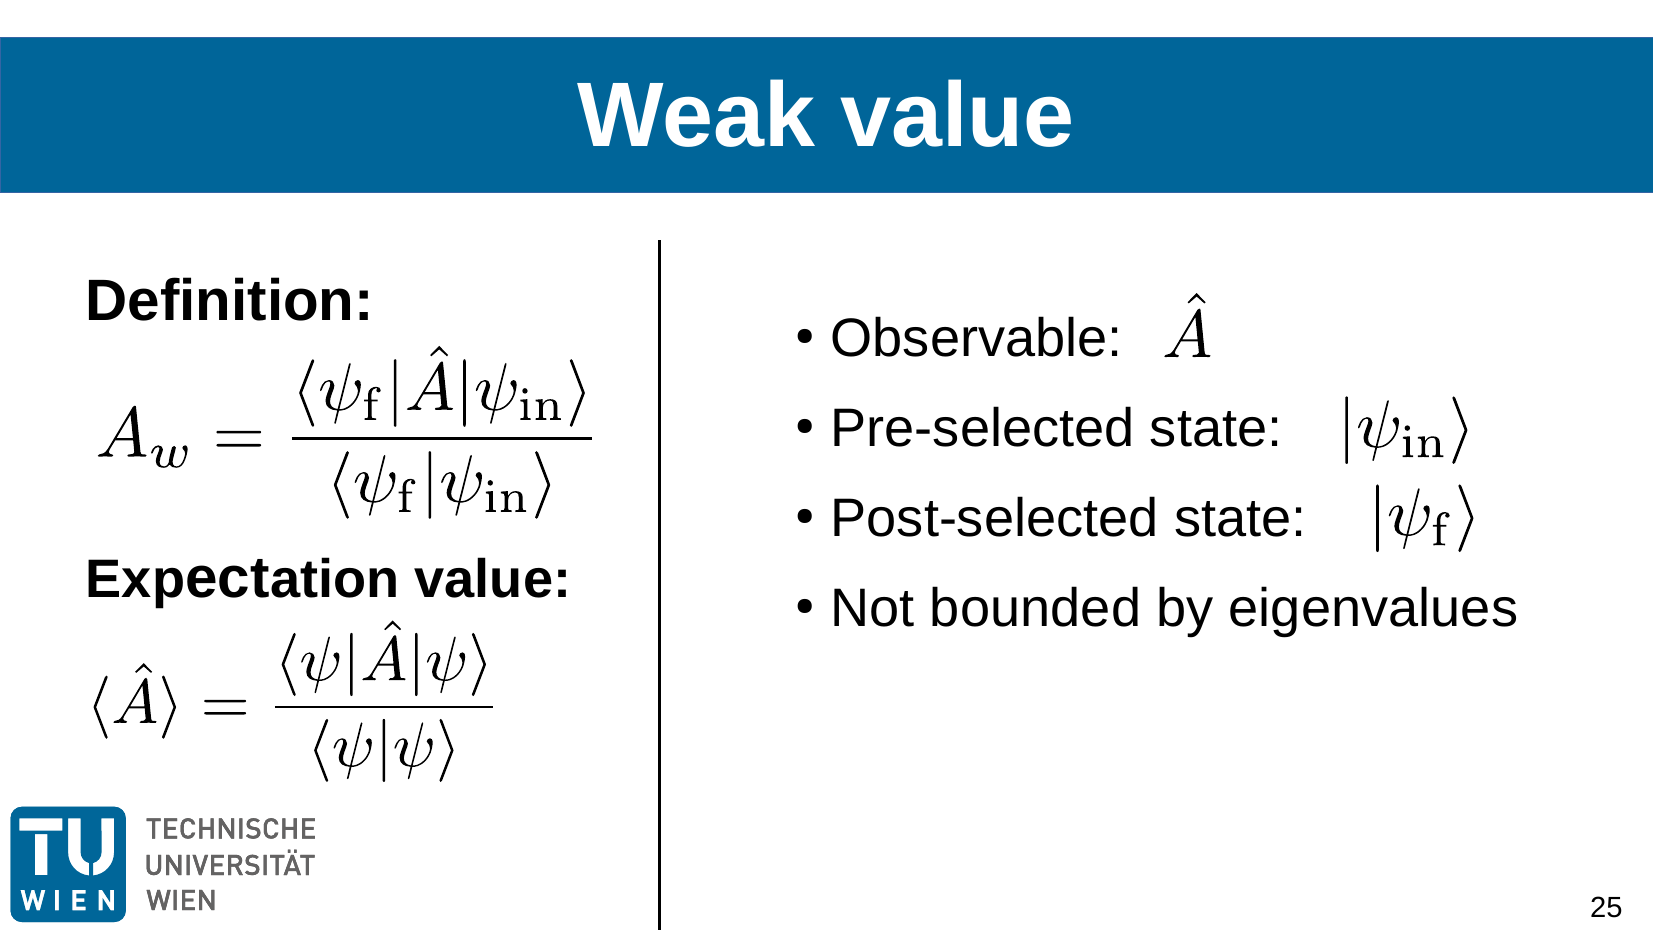

Weak value
# Observable:
Pre-selected state:
Post-selected state:
Not bounded by eigenvalues
Definition:
Expectation value: